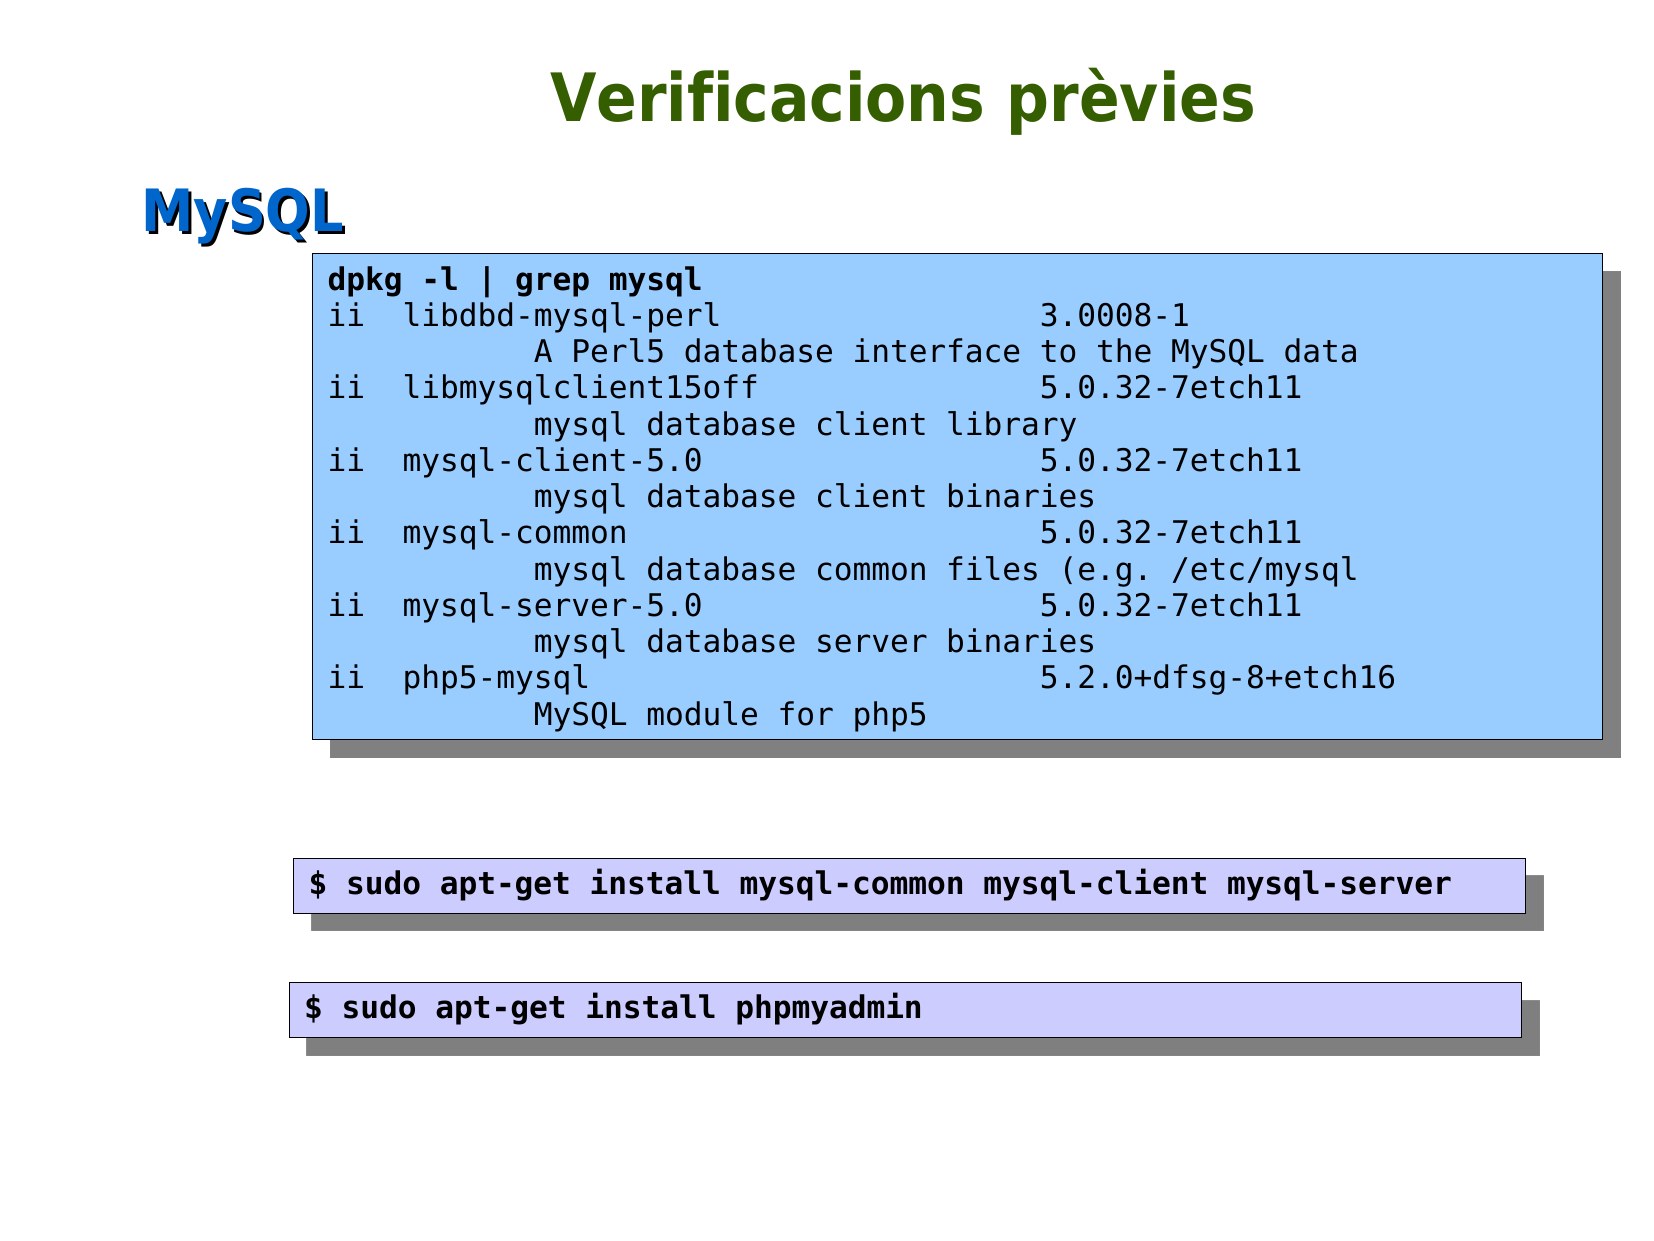

# Verificacions prèvies
MySQL
dpkg -l | grep mysql
ii libdbd-mysql-perl 3.0008-1 A Perl5 database interface to the MySQL data
ii libmysqlclient15off 5.0.32-7etch11 mysql database client library
ii mysql-client-5.0 5.0.32-7etch11 mysql database client binaries
ii mysql-common 5.0.32-7etch11 mysql database common files (e.g. /etc/mysql
ii mysql-server-5.0 5.0.32-7etch11 mysql database server binaries
ii php5-mysql 5.2.0+dfsg-8+etch16 MySQL module for php5
$ sudo apt-get install mysql-common mysql-client mysql-server
$ sudo apt-get install phpmyadmin